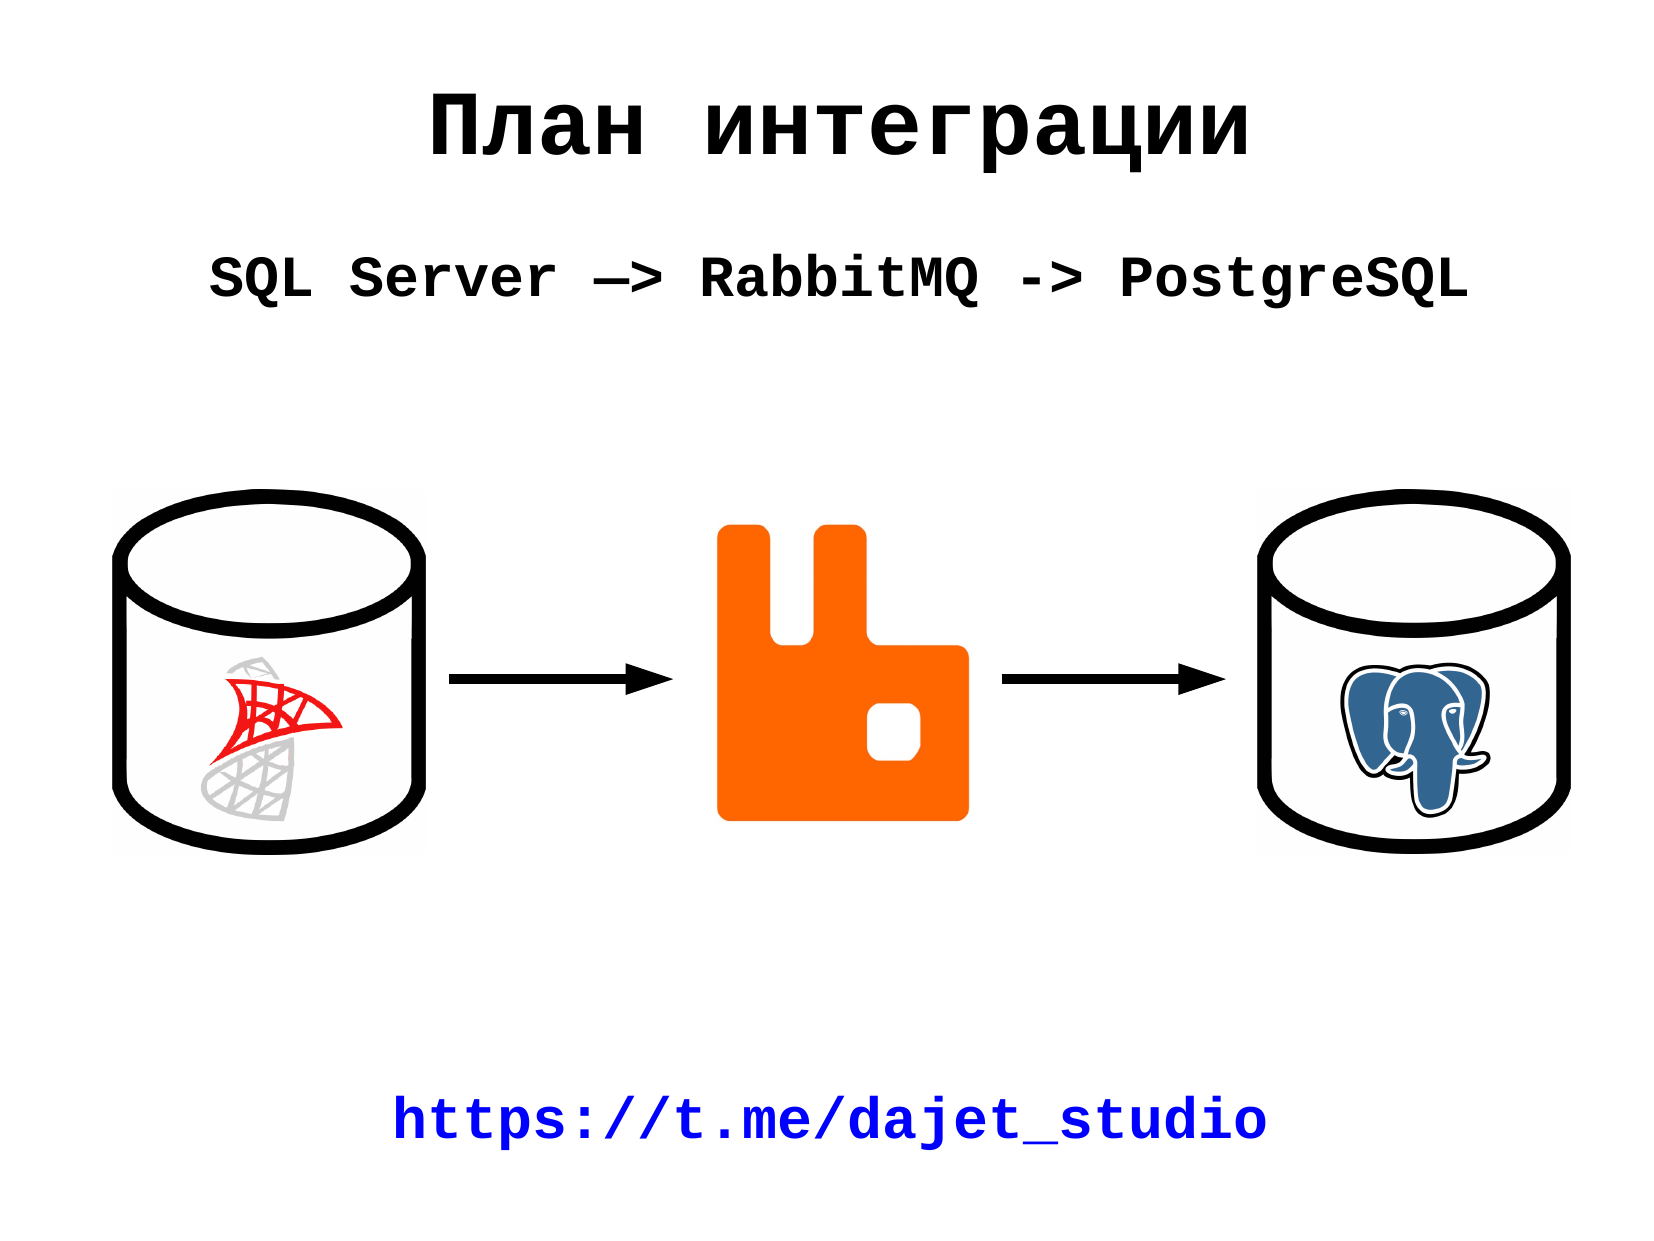

План интеграции
SQL Server —> RabbitMQ -> PostgreSQL
https://t.me/dajet_studio